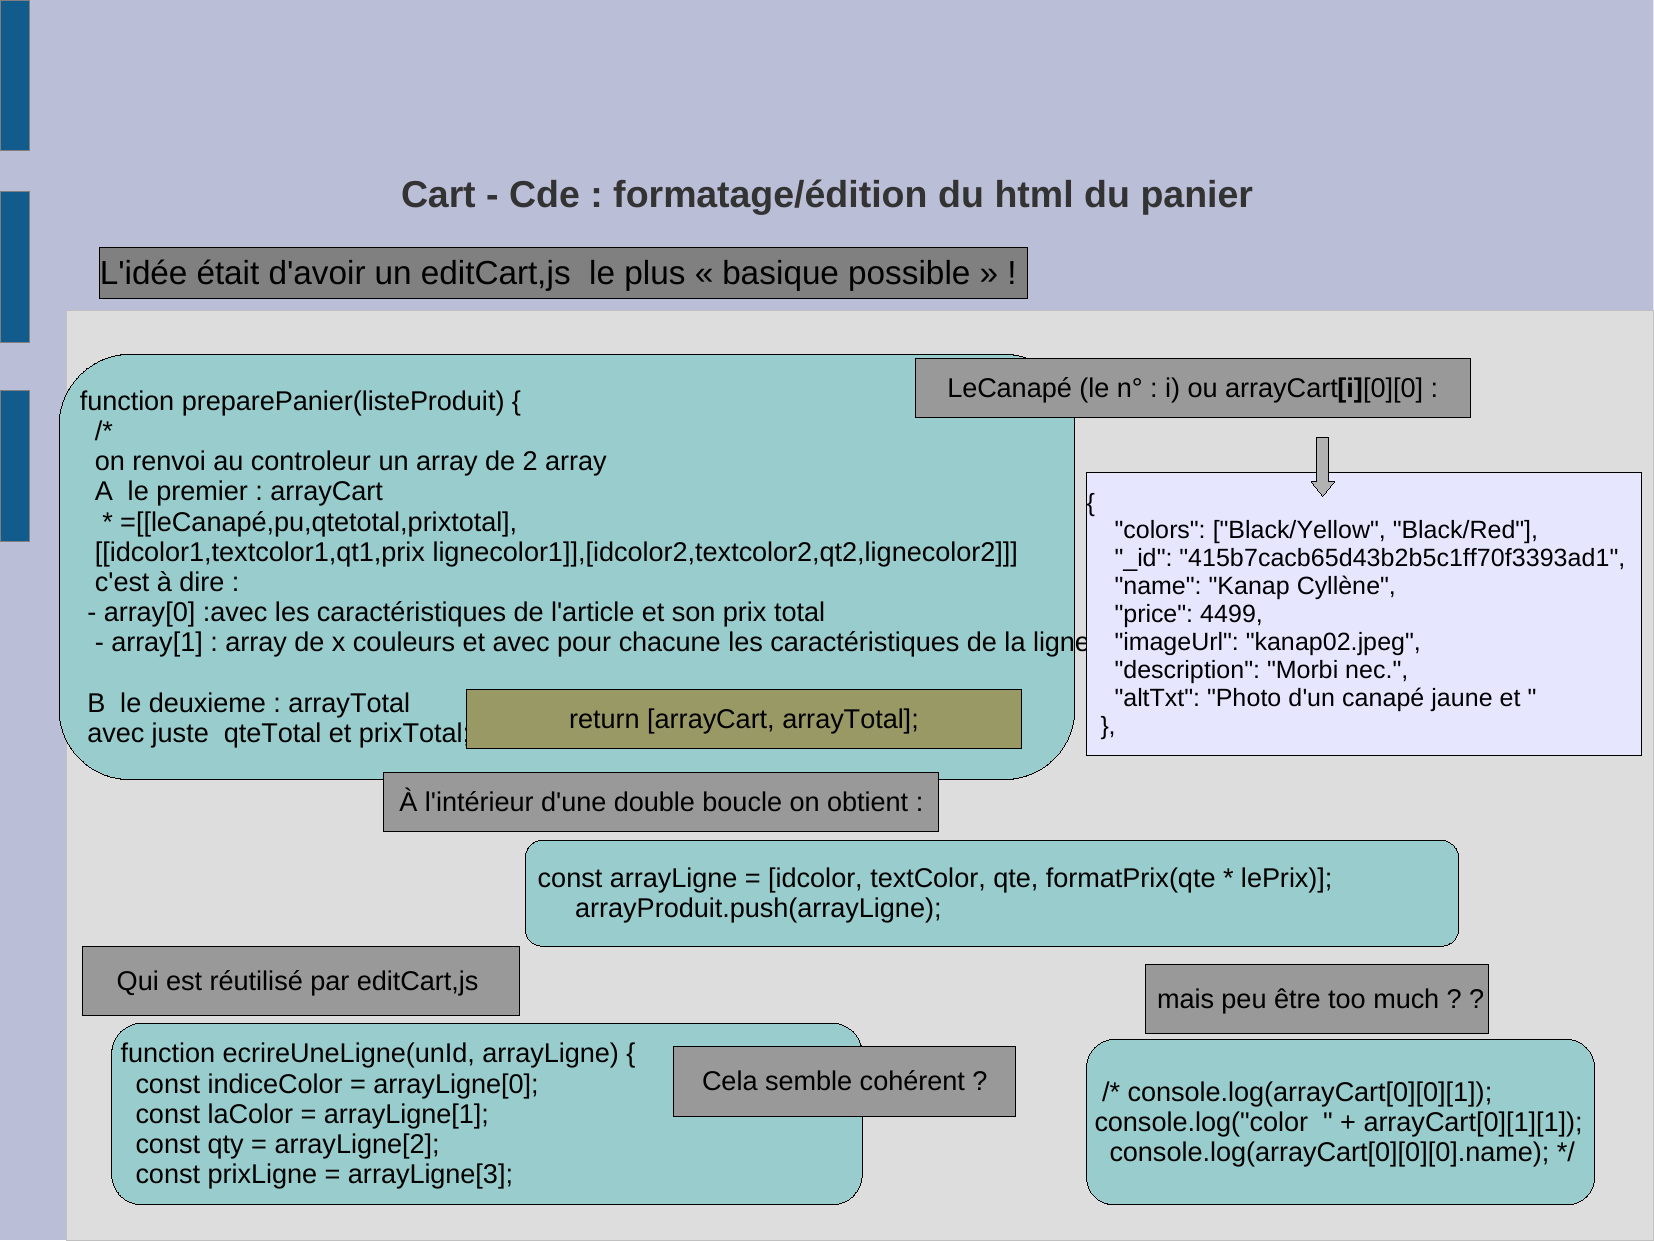

# Cart - Cde : formatage/édition du html du panier
L'idée était d'avoir un editCart,js le plus « basique possible » !
function preparePanier(listeProduit) {
 /*
 on renvoi au controleur un array de 2 array
 A le premier : arrayCart
 * =[[leCanapé,pu,qtetotal,prixtotal],
 [[idcolor1,textcolor1,qt1,prix lignecolor1]],[idcolor2,textcolor2,qt2,lignecolor2]]]
 c'est à dire :
 - array[0] :avec les caractéristiques de l'article et son prix total
 - array[1] : array de x couleurs et avec pour chacune les caractéristiques de la ligne
 B le deuxieme : arrayTotal
 avec juste qteTotal et prixTotal;
LeCanapé (le n° : i) ou arrayCart[i][0][0] :
{
 "colors": ["Black/Yellow", "Black/Red"],
 "_id": "415b7cacb65d43b2b5c1ff70f3393ad1",
 "name": "Kanap Cyllène",
 "price": 4499,
 "imageUrl": "kanap02.jpeg",
 "description": "Morbi nec.",
 "altTxt": "Photo d'un canapé jaune et "
 },
return [arrayCart, arrayTotal];
À l'intérieur d'une double boucle on obtient :
 const arrayLigne = [idcolor, textColor, qte, formatPrix(qte * lePrix)];
 arrayProduit.push(arrayLigne);
Qui est réutilisé par editCart,js
 mais peu être too much ? ?
function ecrireUneLigne(unId, arrayLigne) {
 const indiceColor = arrayLigne[0];
 const laColor = arrayLigne[1];
 const qty = arrayLigne[2];
 const prixLigne = arrayLigne[3];
 /* console.log(arrayCart[0][0][1]);
console.log("color " + arrayCart[0][1][1]);
 console.log(arrayCart[0][0][0].name); */
Cela semble cohérent ?